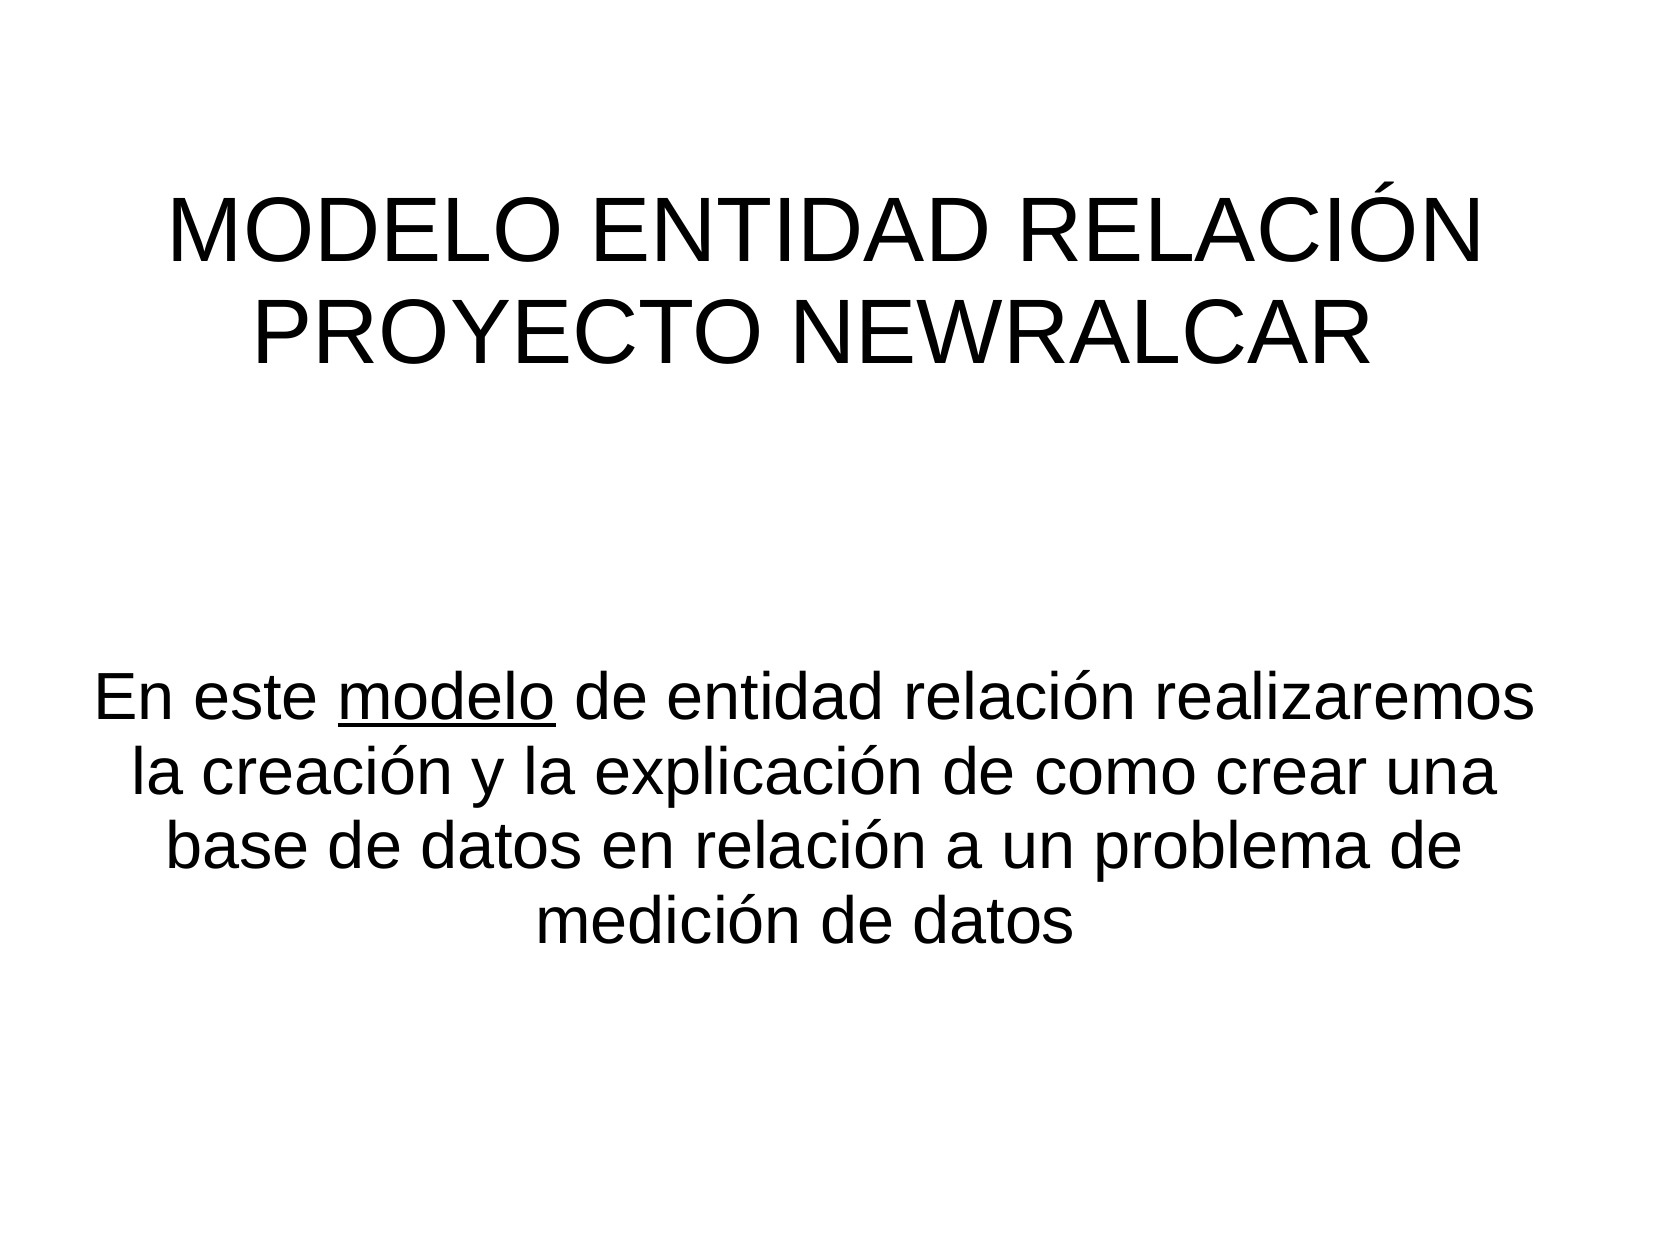

# MODELO ENTIDAD RELACIÓN PROYECTO NEWRALCAR
En este modelo de entidad relación realizaremos la creación y la explicación de como crear una base de datos en relación a un problema de medición de datos